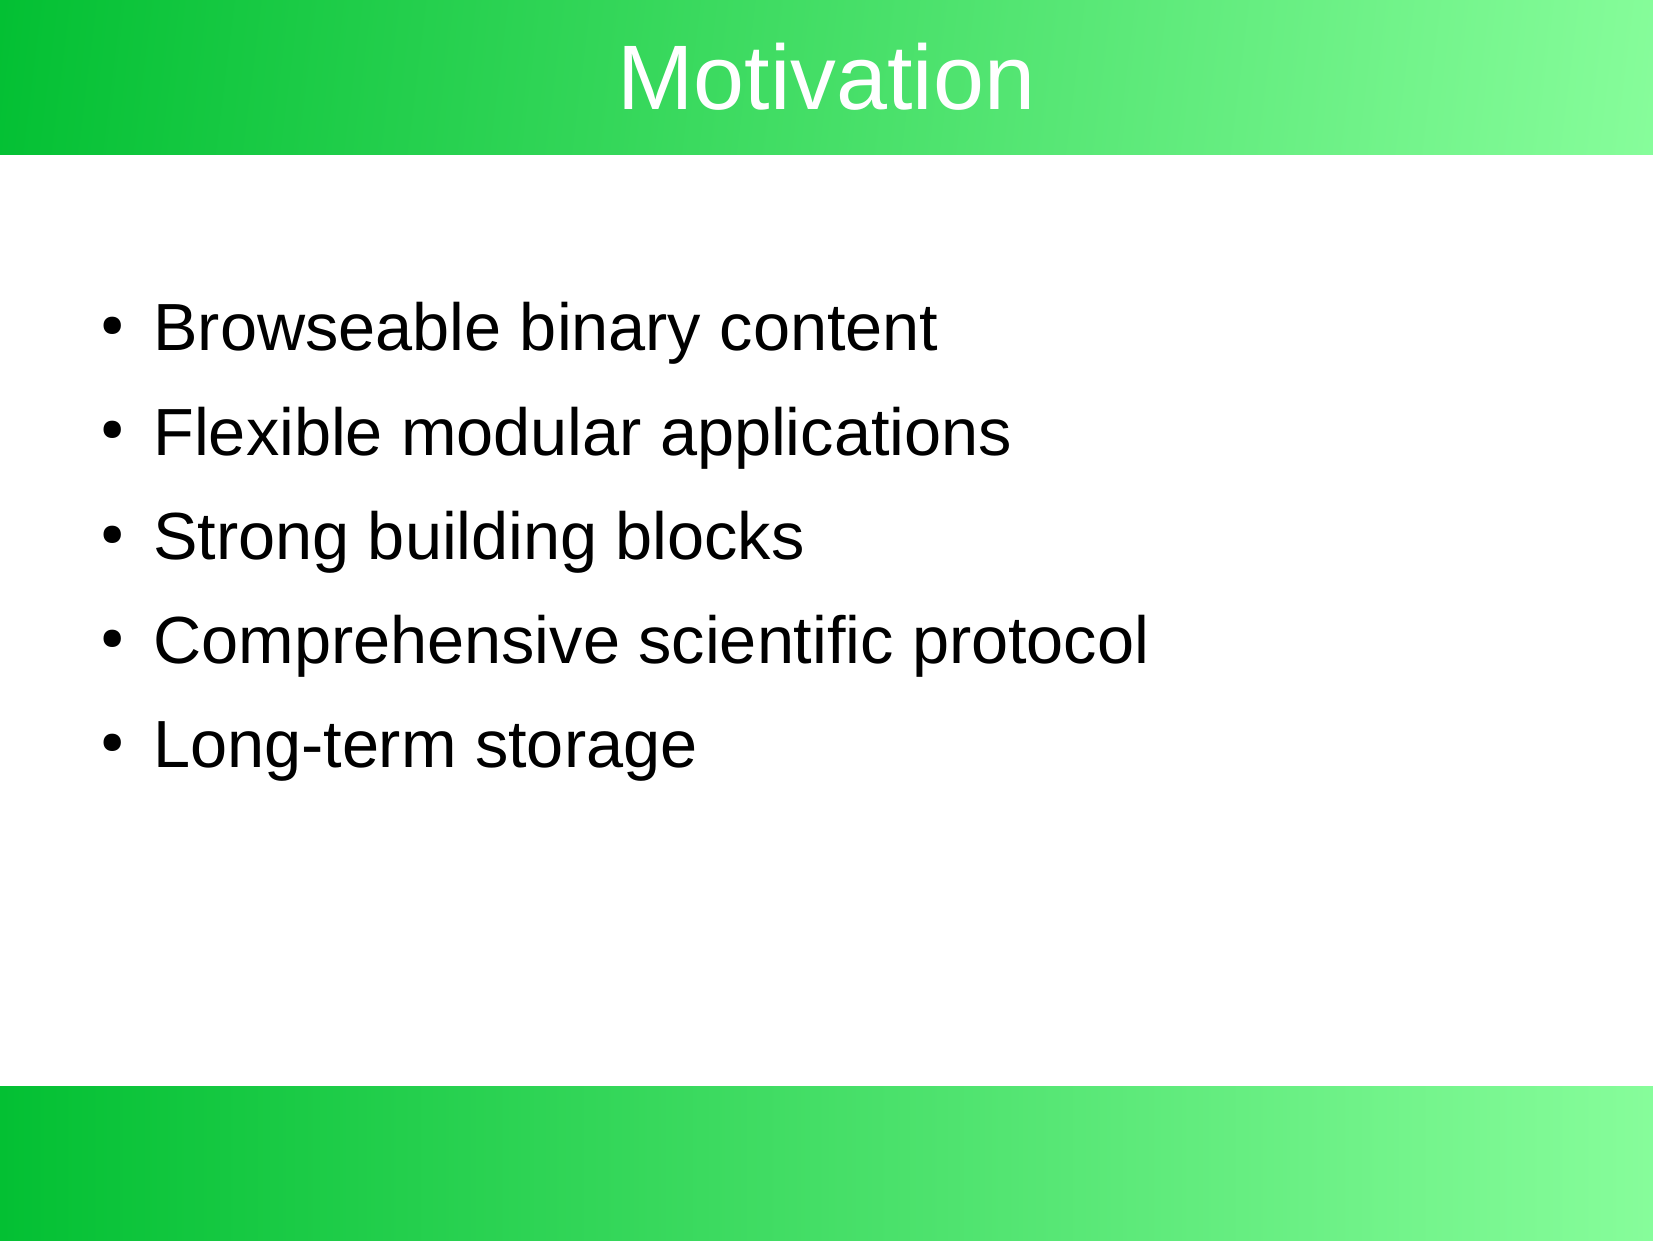

# Motivation
Browseable binary content
Flexible modular applications
Strong building blocks
Comprehensive scientific protocol
Long-term storage